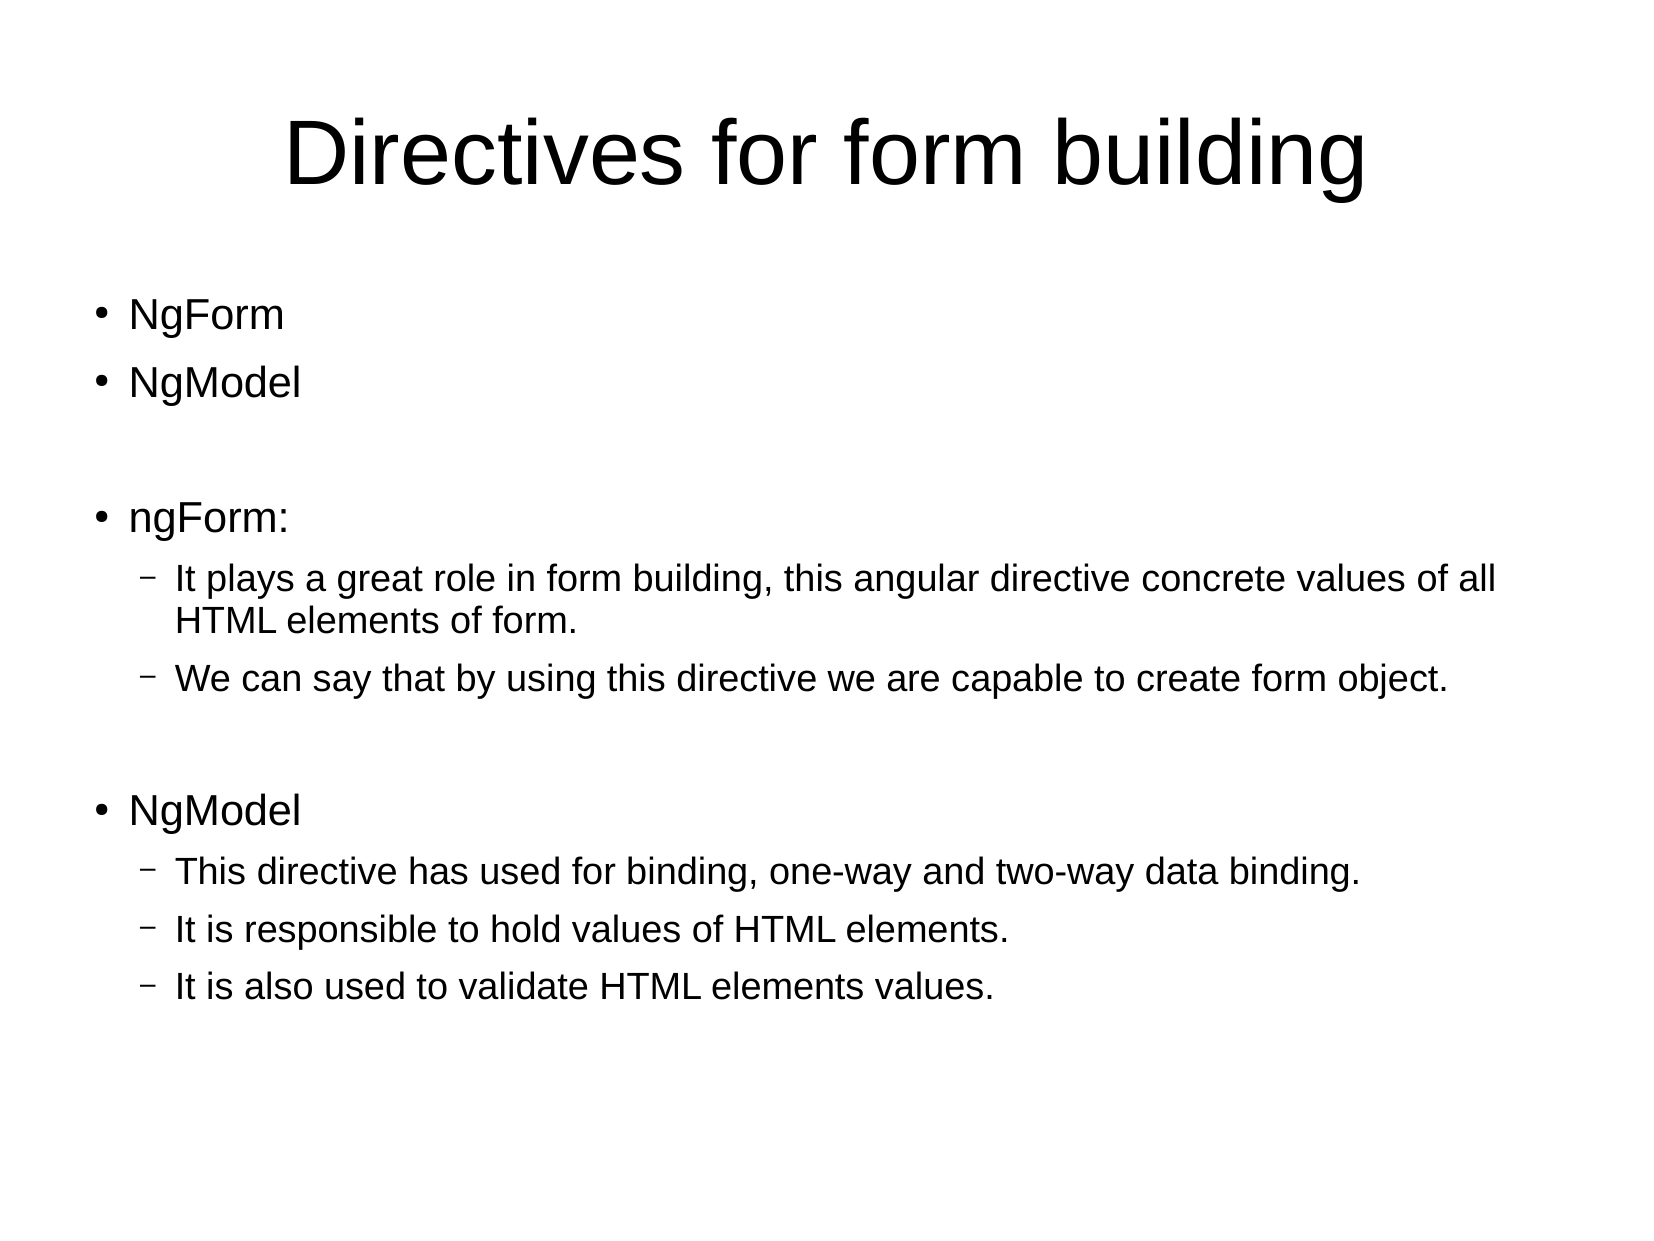

# Directives for form building
NgForm
NgModel
ngForm:
It plays a great role in form building, this angular directive concrete values of all HTML elements of form.
We can say that by using this directive we are capable to create form object.
NgModel
This directive has used for binding, one-way and two-way data binding.
It is responsible to hold values of HTML elements.
It is also used to validate HTML elements values.